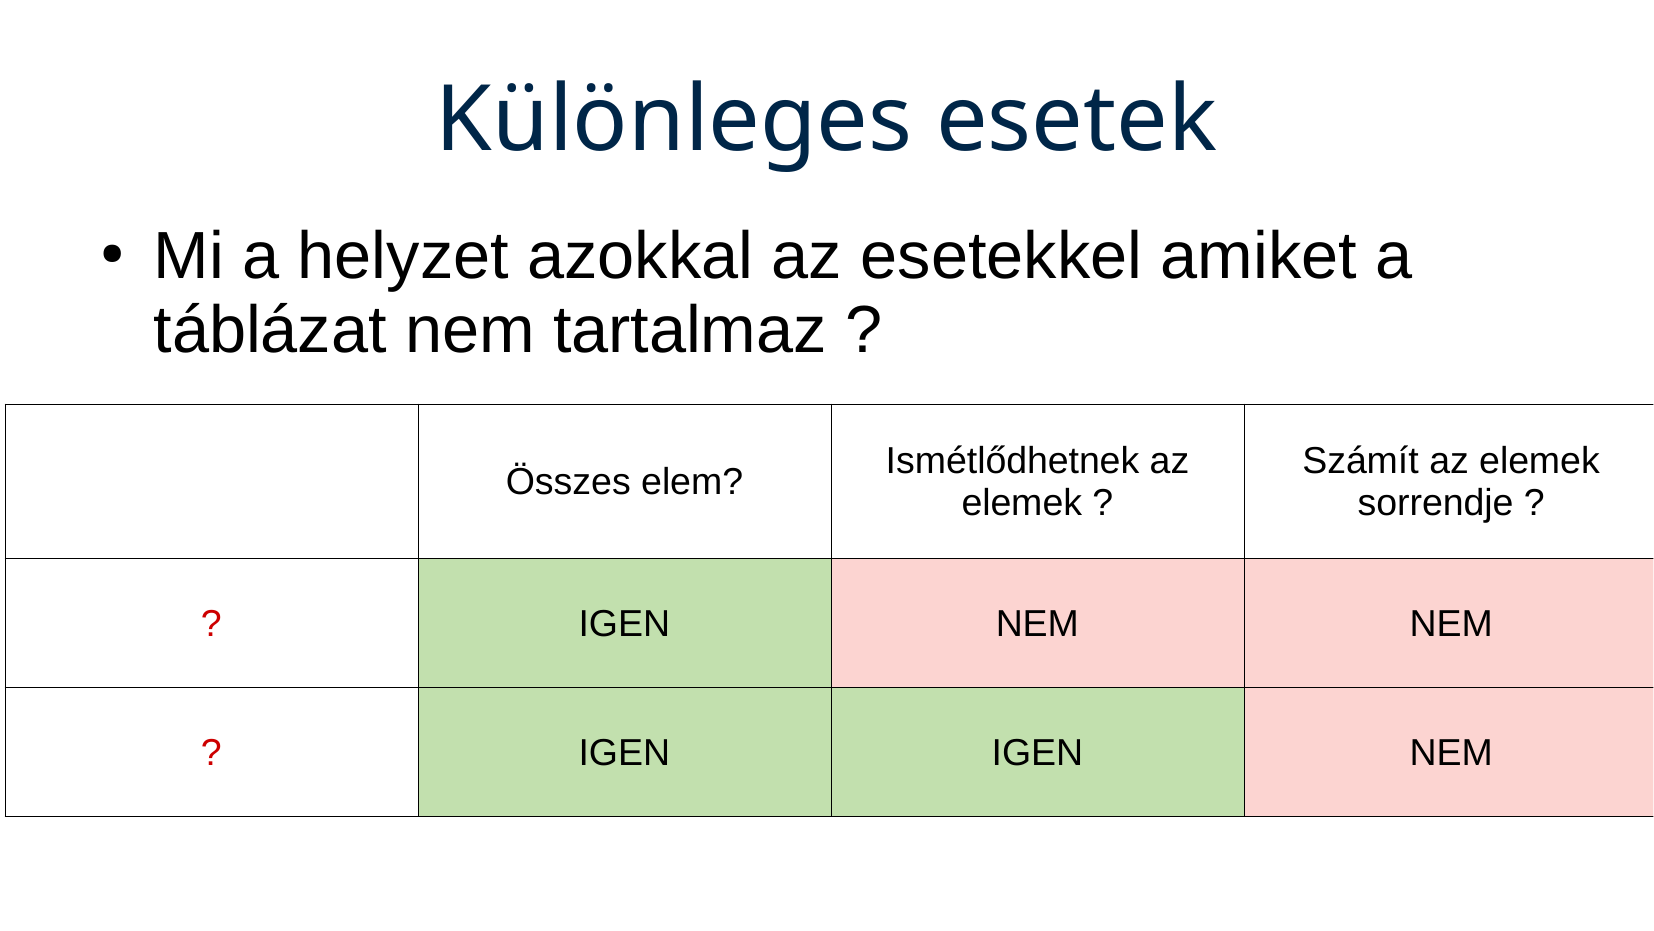

#
Különleges esetek
Mi a helyzet azokkal az esetekkel amiket a táblázat nem tartalmaz ?
| | Összes elem? | Ismétlődhetnek az elemek ? | Számít az elemek sorrendje ? |
| --- | --- | --- | --- |
| ? | IGEN | NEM | NEM |
| ? | IGEN | IGEN | NEM |